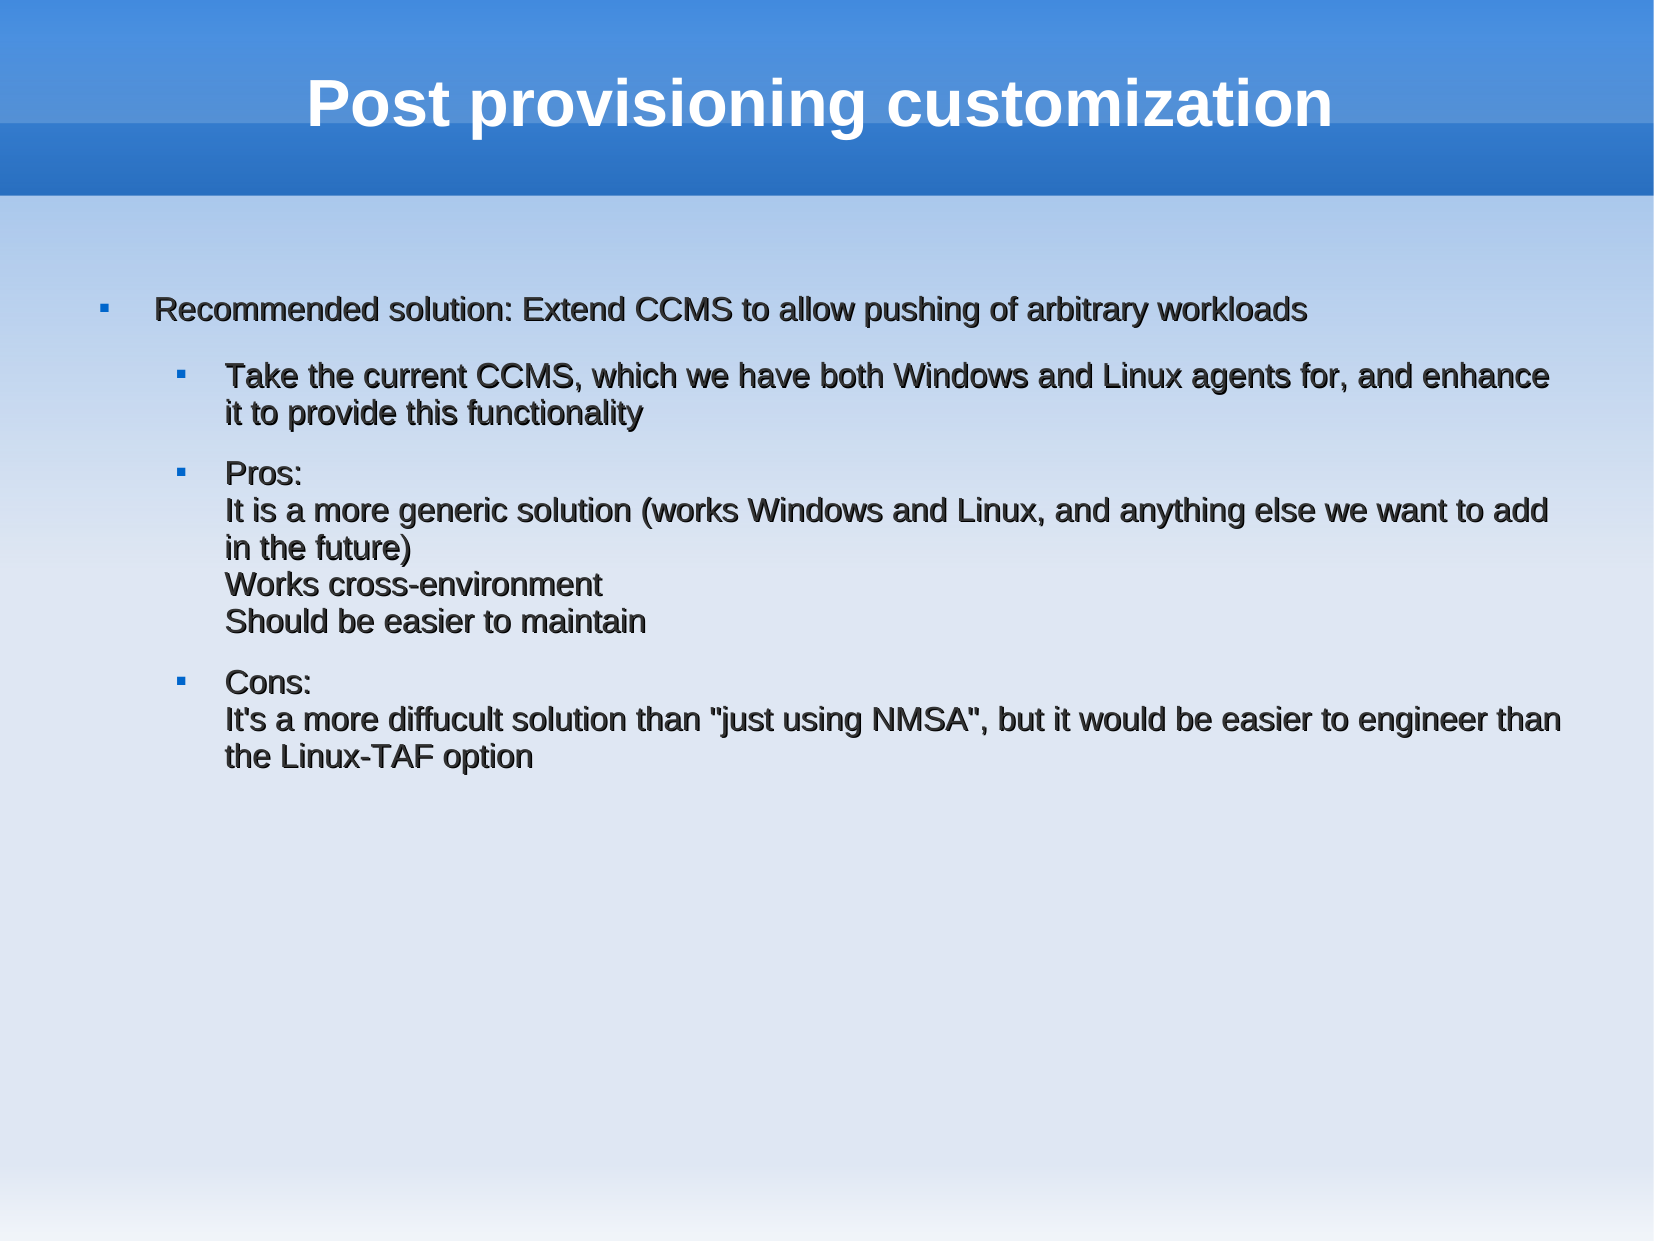

# Post provisioning customization
Recommended solution: Extend CCMS to allow pushing of arbitrary workloads
Take the current CCMS, which we have both Windows and Linux agents for, and enhance it to provide this functionality
Pros:
It is a more generic solution (works Windows and Linux, and anything else we want to add in the future)
Works cross-environment
Should be easier to maintain
Cons:
It's a more diffucult solution than "just using NMSA", but it would be easier to engineer than the Linux-TAF option